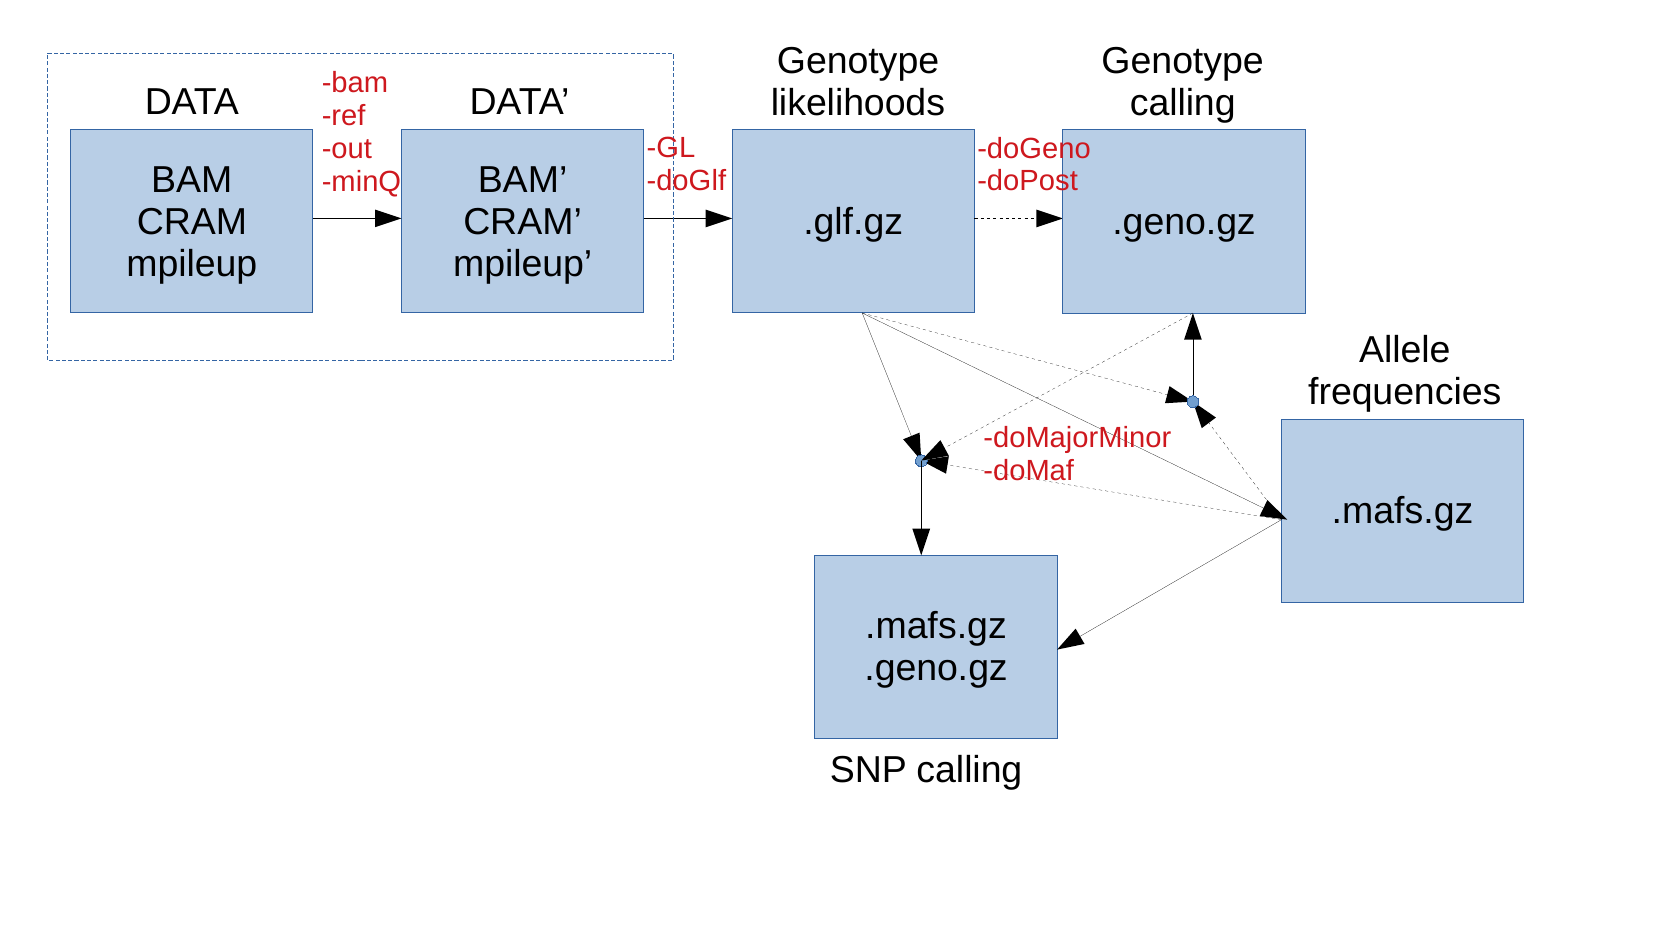

Genotype likelihoods
Genotype calling
-bam
-ref
-out
-minQ
DATA
DATA’
-GL
-doGlf
-doGeno
-doPost
BAM
CRAM
mpileup
BAM’
CRAM’
mpileup’
.glf.gz
.geno.gz
Allele frequencies
-doMajorMinor
-doMaf
.mafs.gz
.mafs.gz
.geno.gz
SNP calling